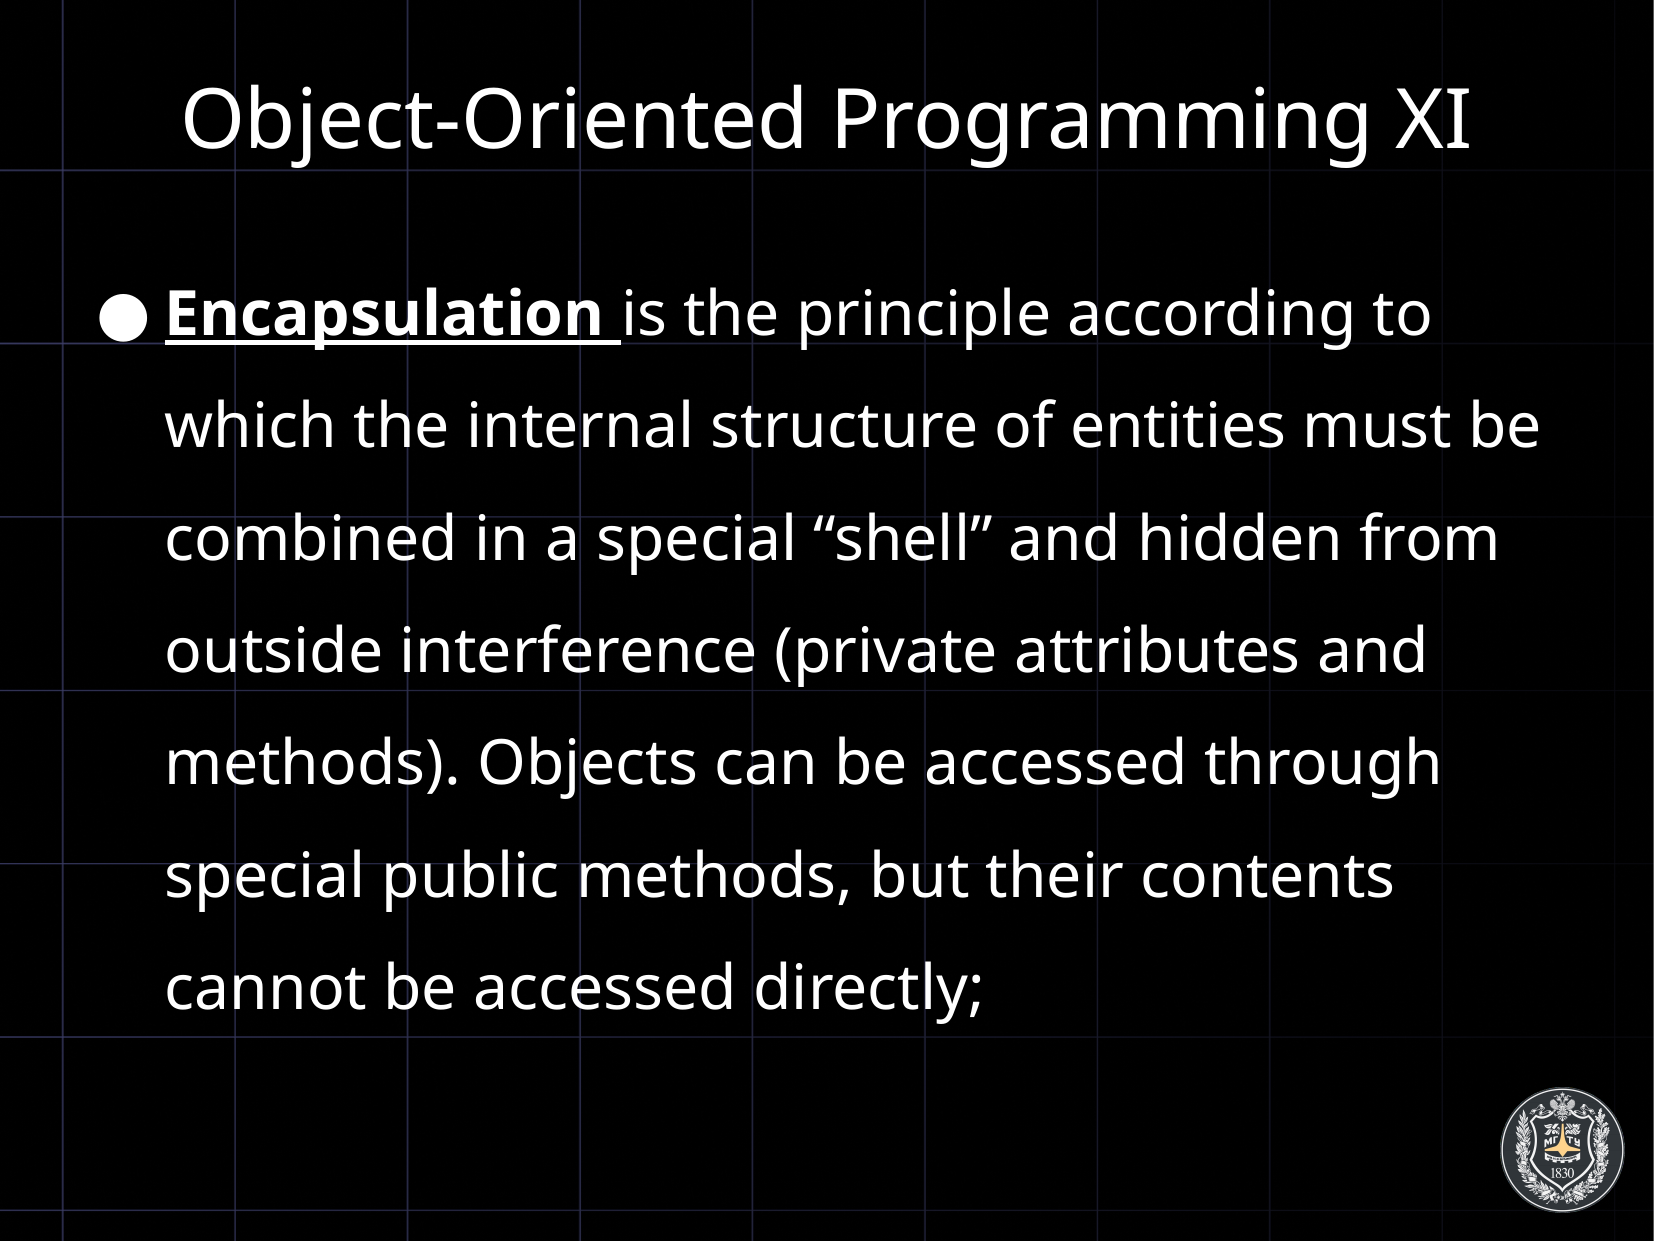

Object-Oriented Programming XI
Encapsulation is the principle according to which the internal structure of entities must be combined in a special “shell” and hidden from outside interference (private attributes and methods). Objects can be accessed through special public methods, but their contents cannot be accessed directly;